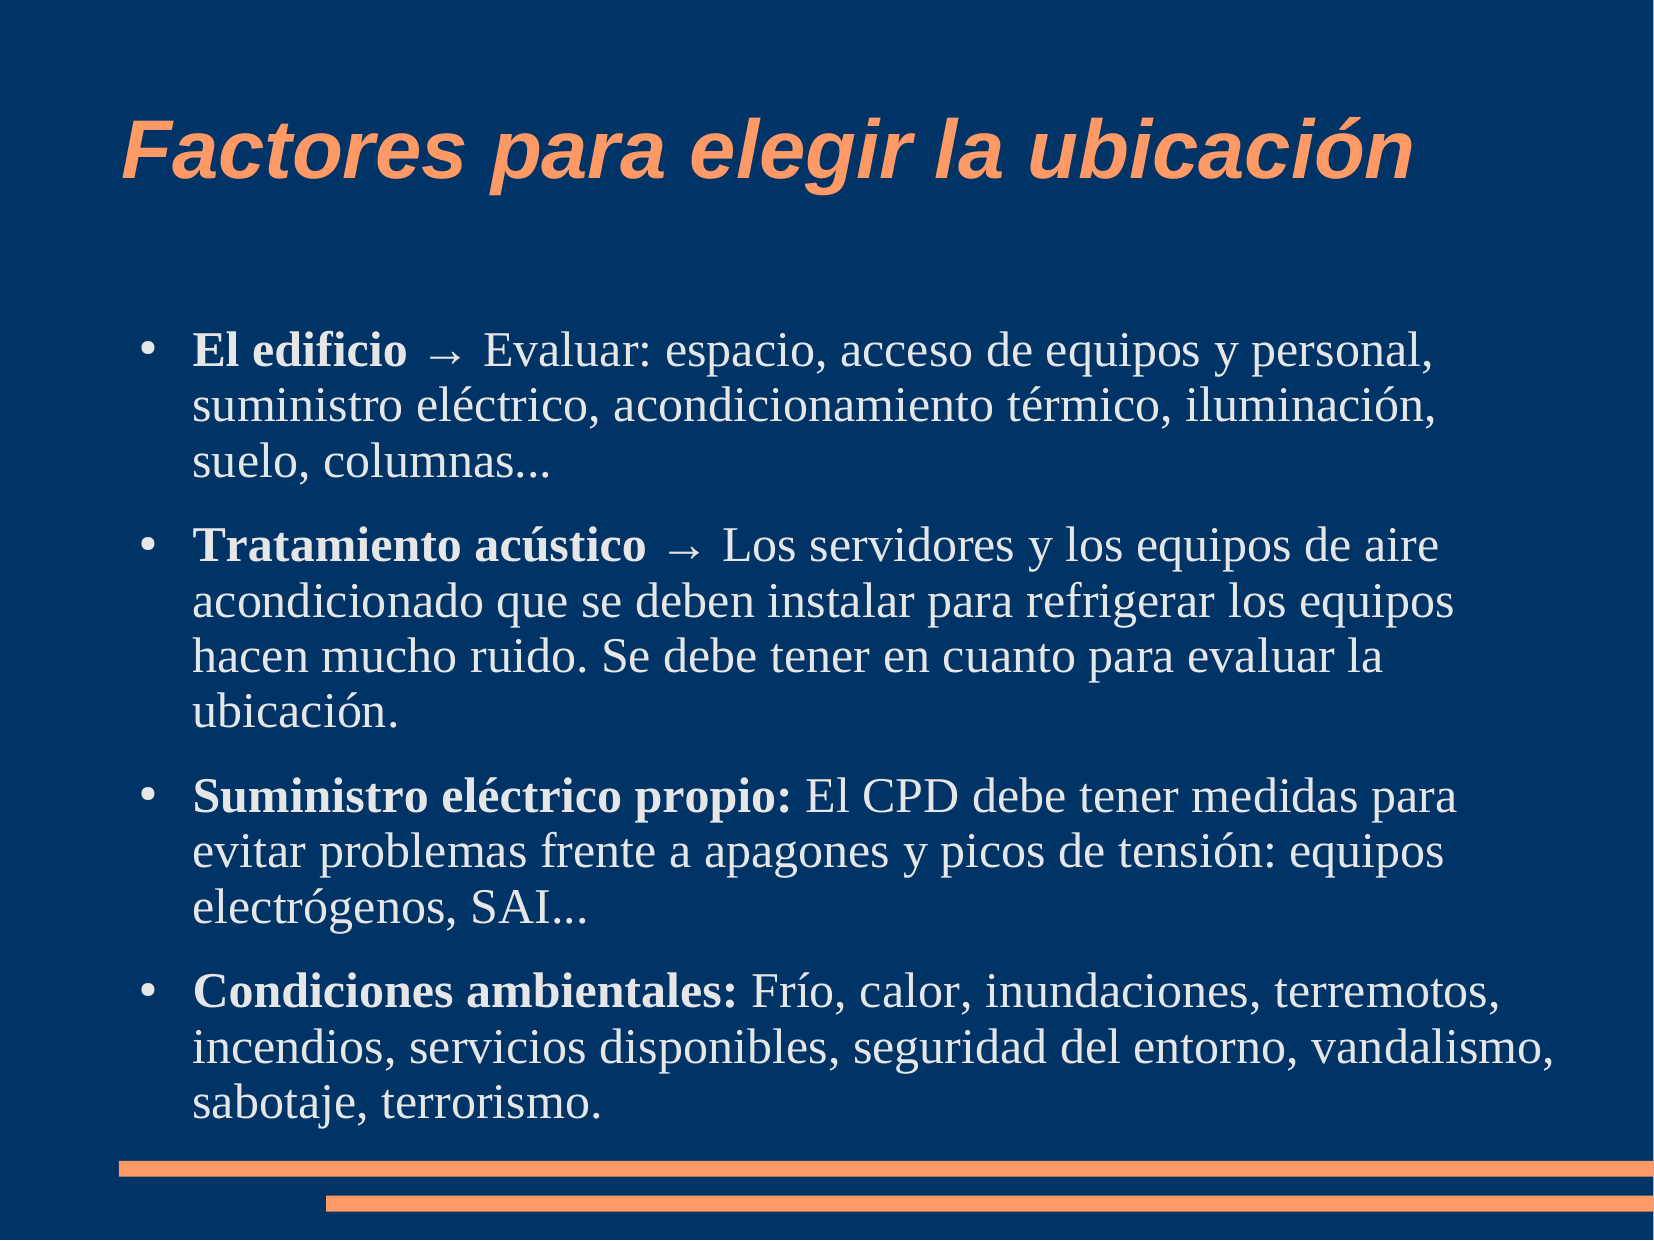

# Factores para elegir la ubicación
El edificio → Evaluar: espacio, acceso de equipos y personal, suministro eléctrico, acondicionamiento térmico, iluminación, suelo, columnas...
Tratamiento acústico → Los servidores y los equipos de aire acondicionado que se deben instalar para refrigerar los equipos hacen mucho ruido. Se debe tener en cuanto para evaluar la ubicación.
Suministro eléctrico propio: El CPD debe tener medidas para evitar problemas frente a apagones y picos de tensión: equipos electrógenos, SAI...
Condiciones ambientales: Frío, calor, inundaciones, terremotos, incendios, servicios disponibles, seguridad del entorno, vandalismo, sabotaje, terrorismo.